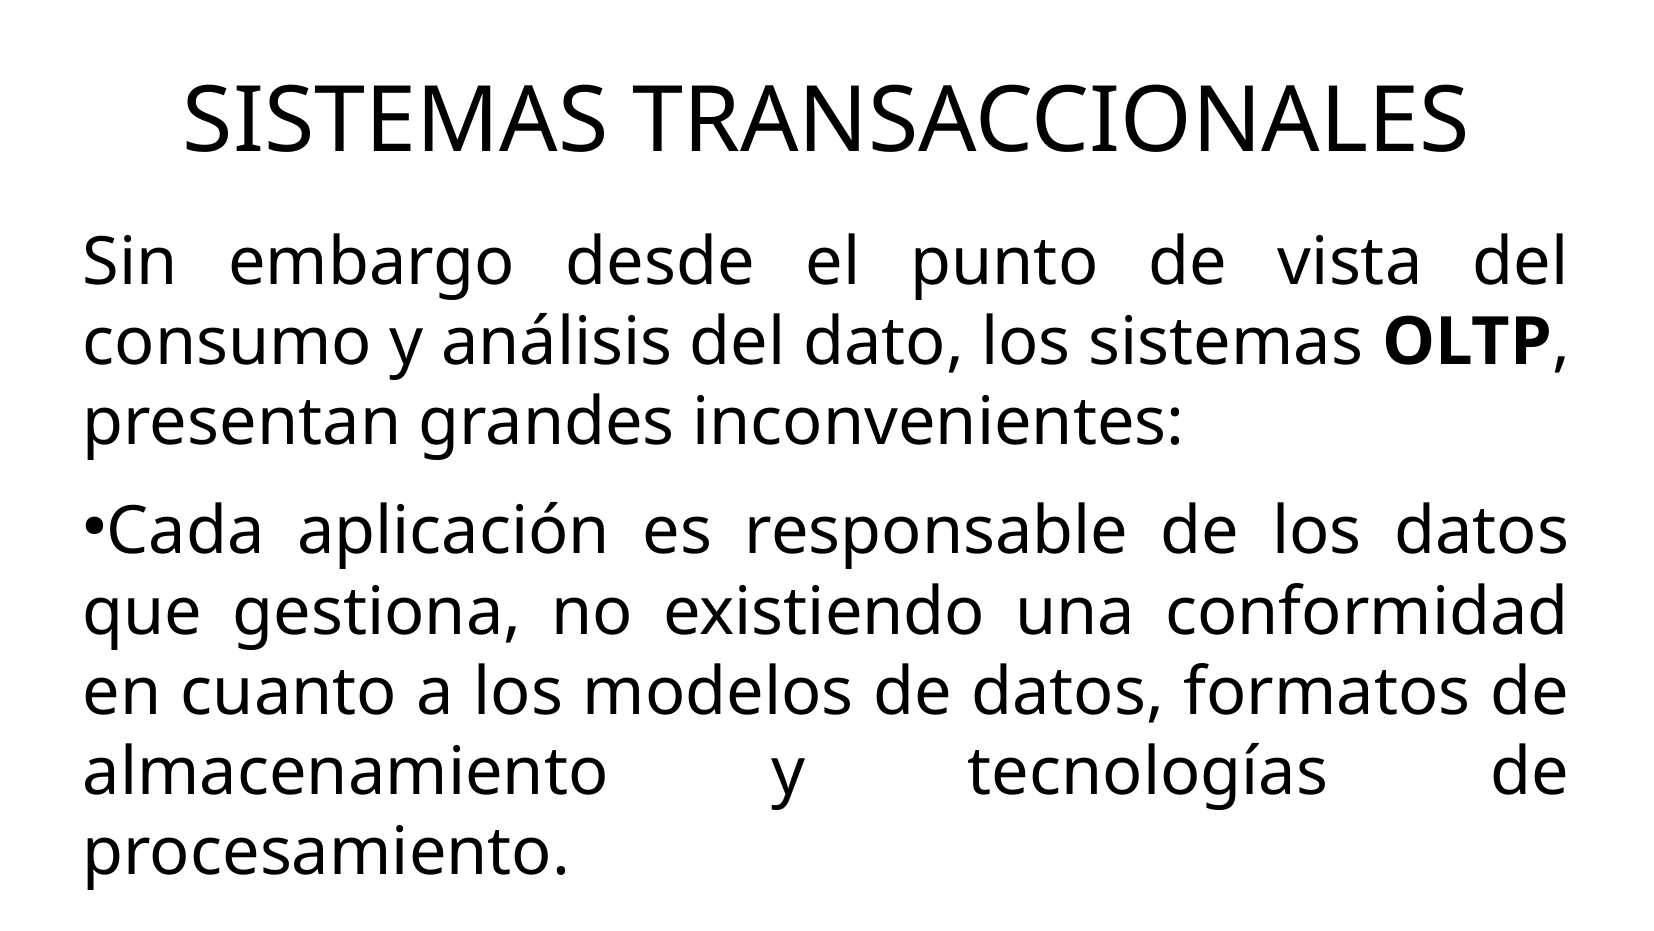

# SISTEMAS TRANSACCIONALES
Sin embargo desde el punto de vista del consumo y análisis del dato, los sistemas OLTP, presentan grandes inconvenientes:
Cada aplicación es responsable de los datos que gestiona, no existiendo una conformidad en cuanto a los modelos de datos, formatos de almacenamiento y tecnologías de procesamiento.